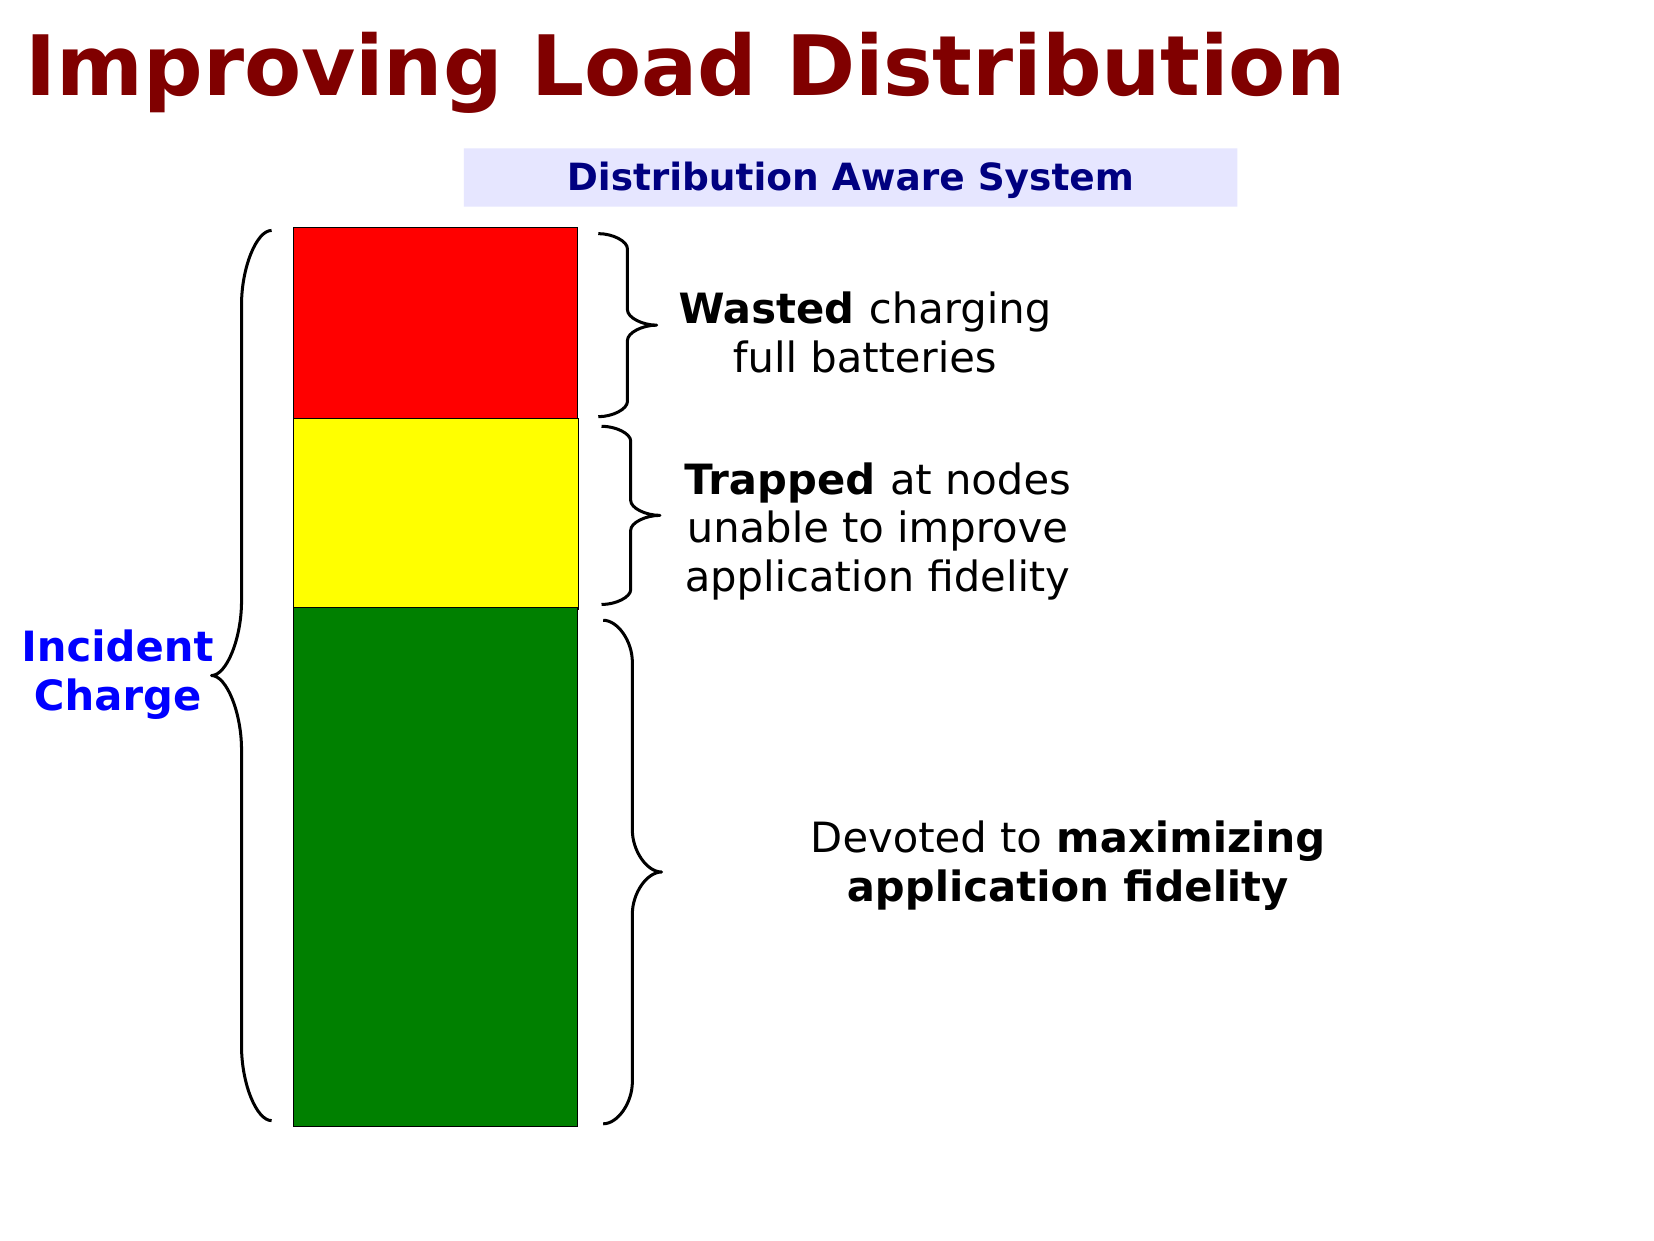

# Improving Load Distribution
Distribution Aware System
Wasted charging full batteries
Trapped at nodes unable to improve application fidelity
Incident
Charge
Devoted to maximizing application fidelity